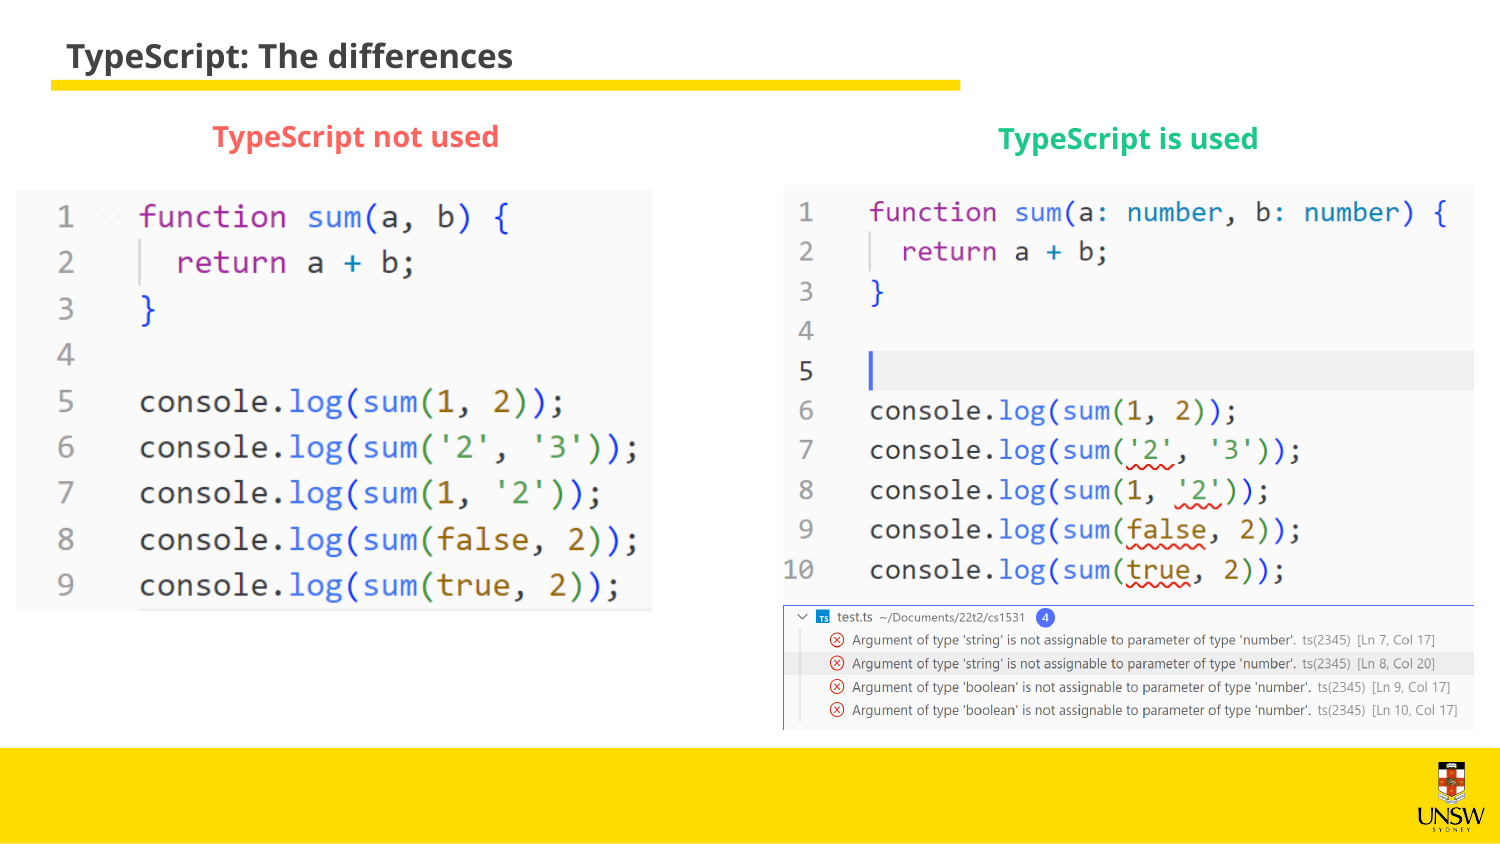

TypeScript: The differences
TypeScript not used
TypeScript is used